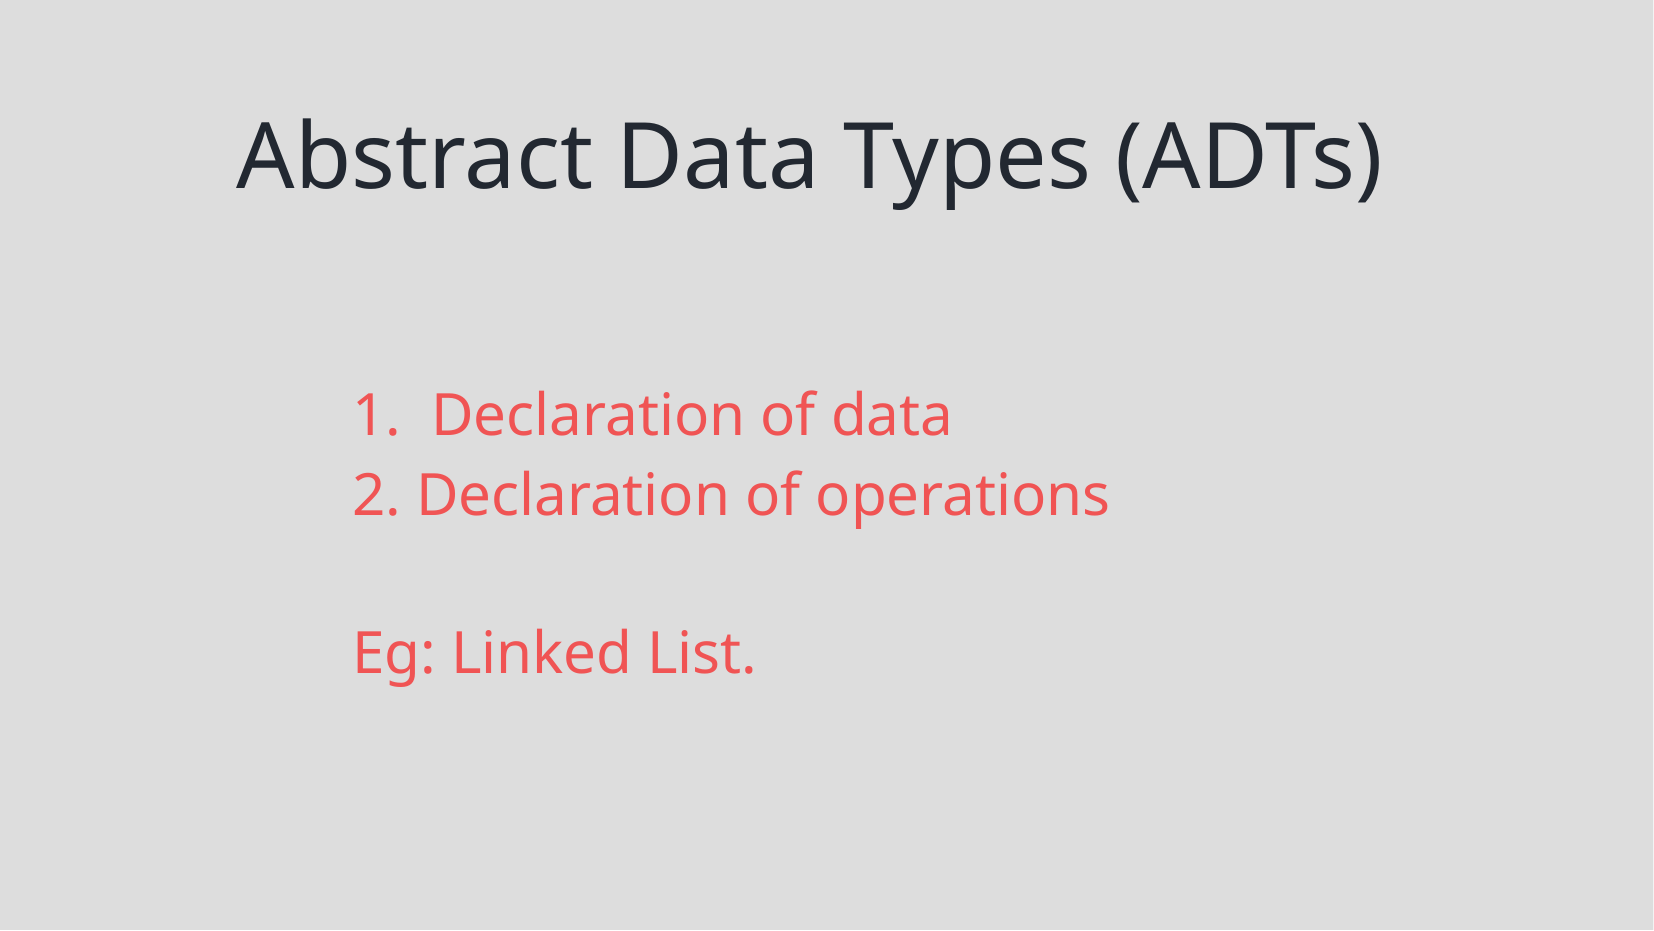

# Abstract Data Types (ADTs)
1. Declaration of data
2. Declaration of operations
Eg: Linked List.